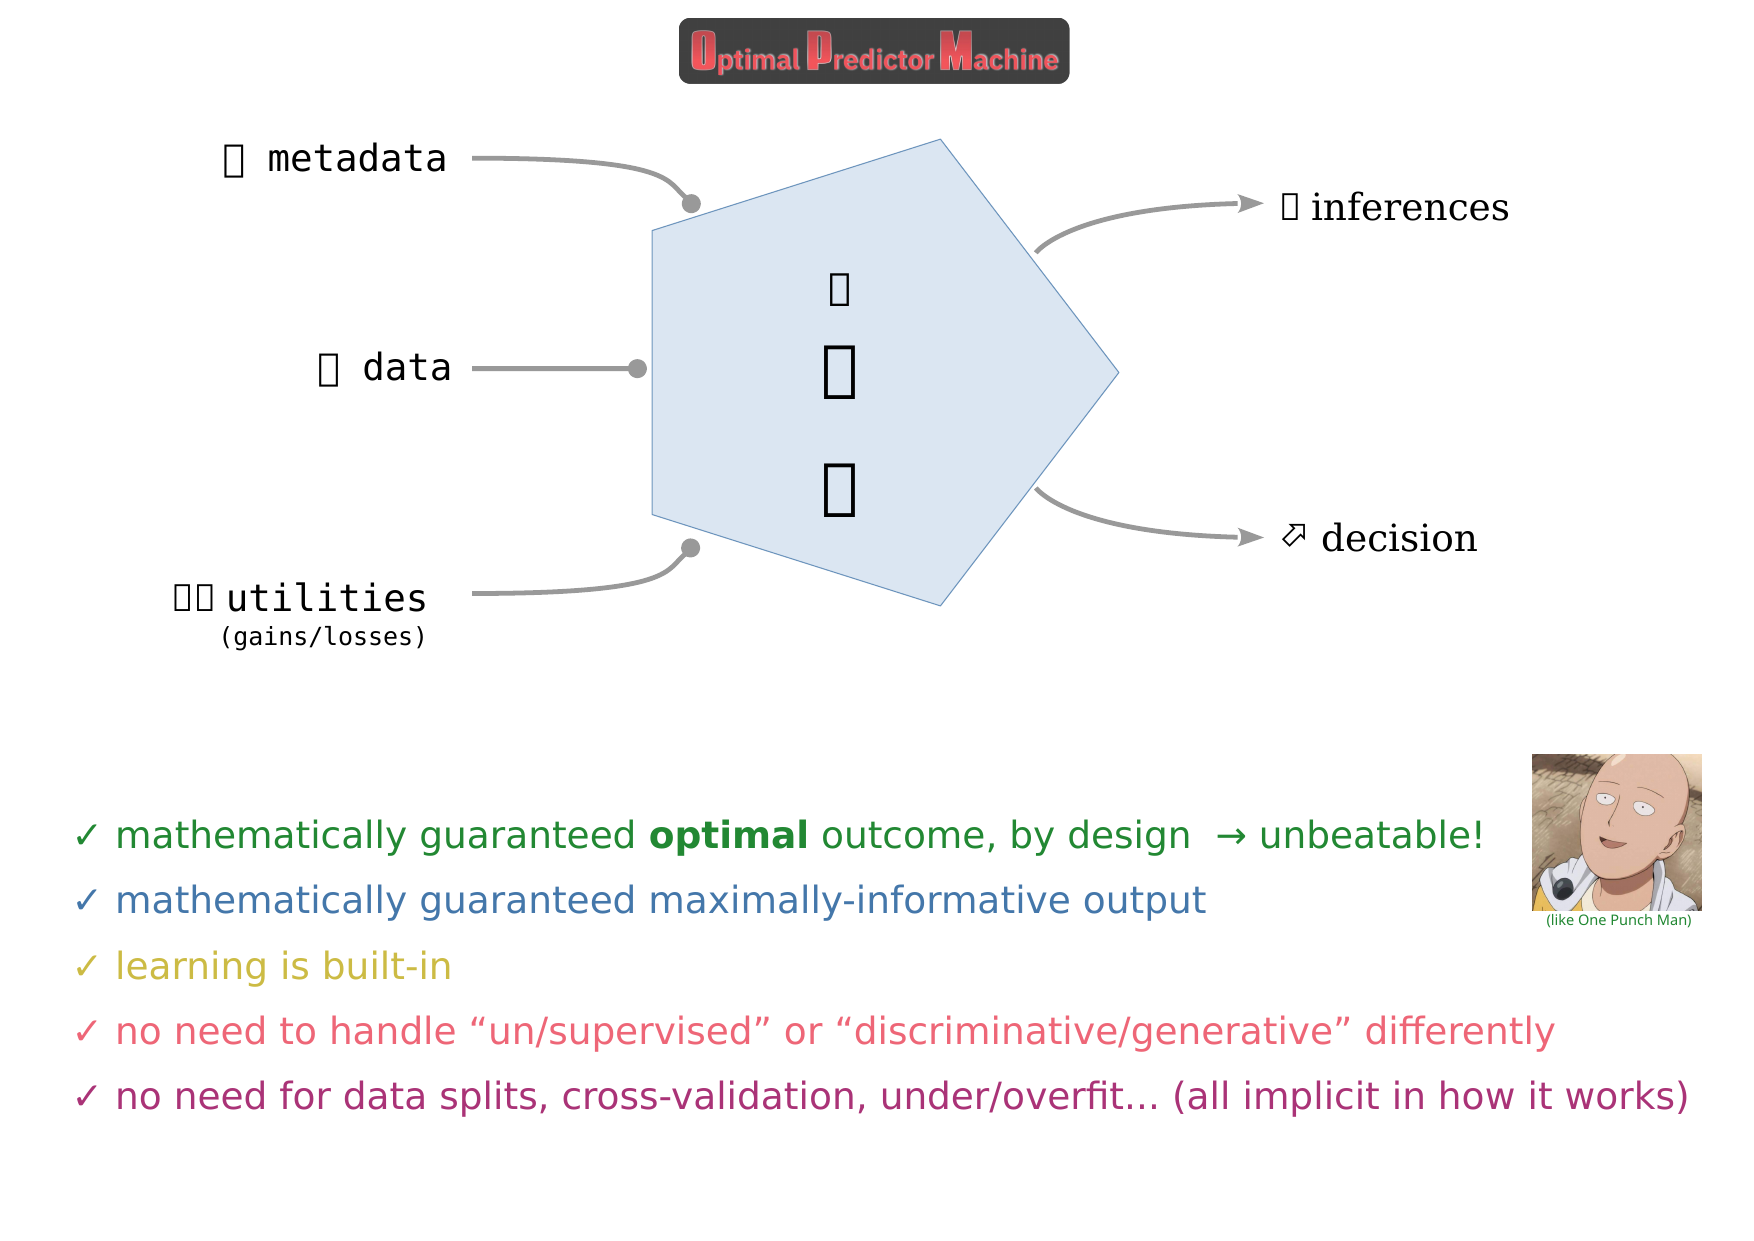

 metadata
 data
 utilities
(gains/losses)
 inferences
 decision



(like One Punch Man)
✓ mathematically guaranteed optimal outcome, by design → unbeatable!
✓ mathematically guaranteed maximally-informative output
✓ learning is built-in
✓ no need to handle “un/supervised” or “discriminative/generative” differently
✓ no need for data splits, cross-validation, under/overfit... (all implicit in how it works)